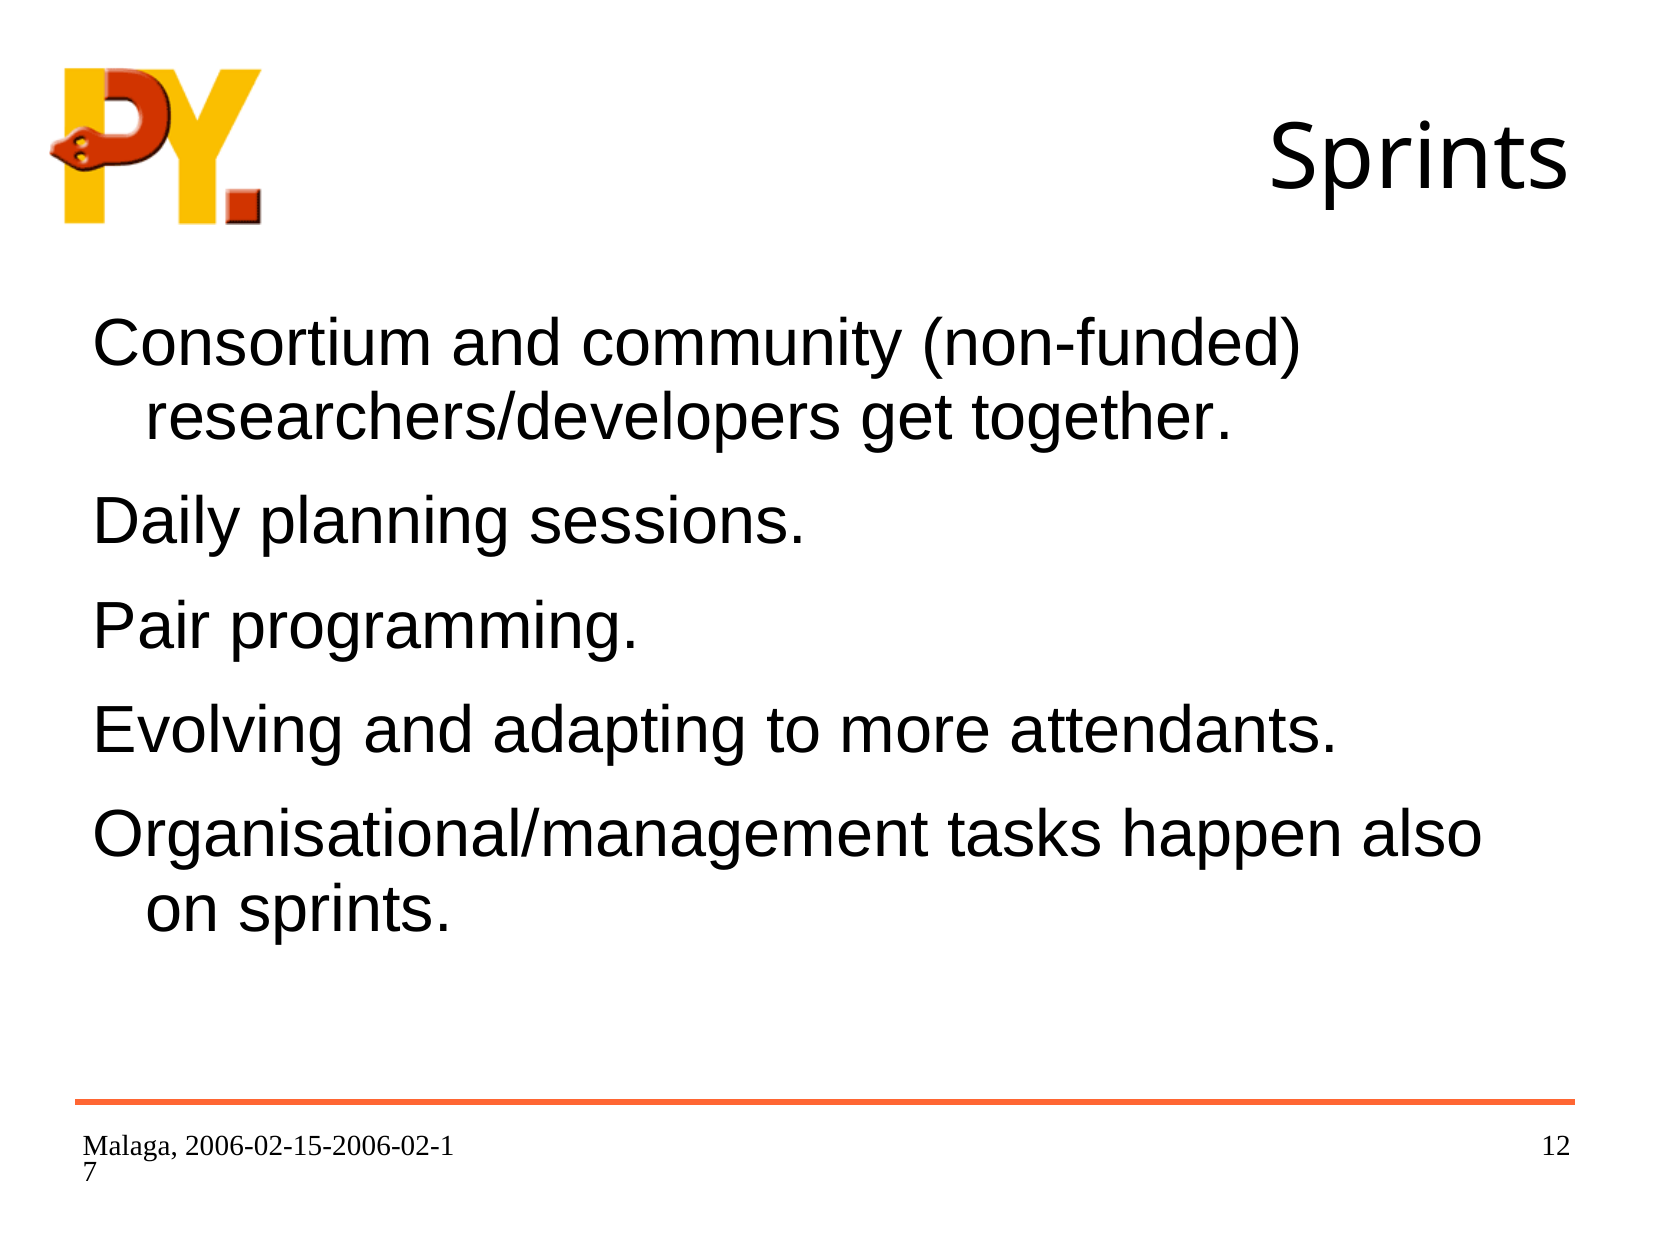

# Sprints
Consortium and community (non-funded) researchers/developers get together.
Daily planning sessions.
Pair programming.
Evolving and adapting to more attendants.
Organisational/management tasks happen also on sprints.
Malaga, 2006-02-15-2006-02-17
12